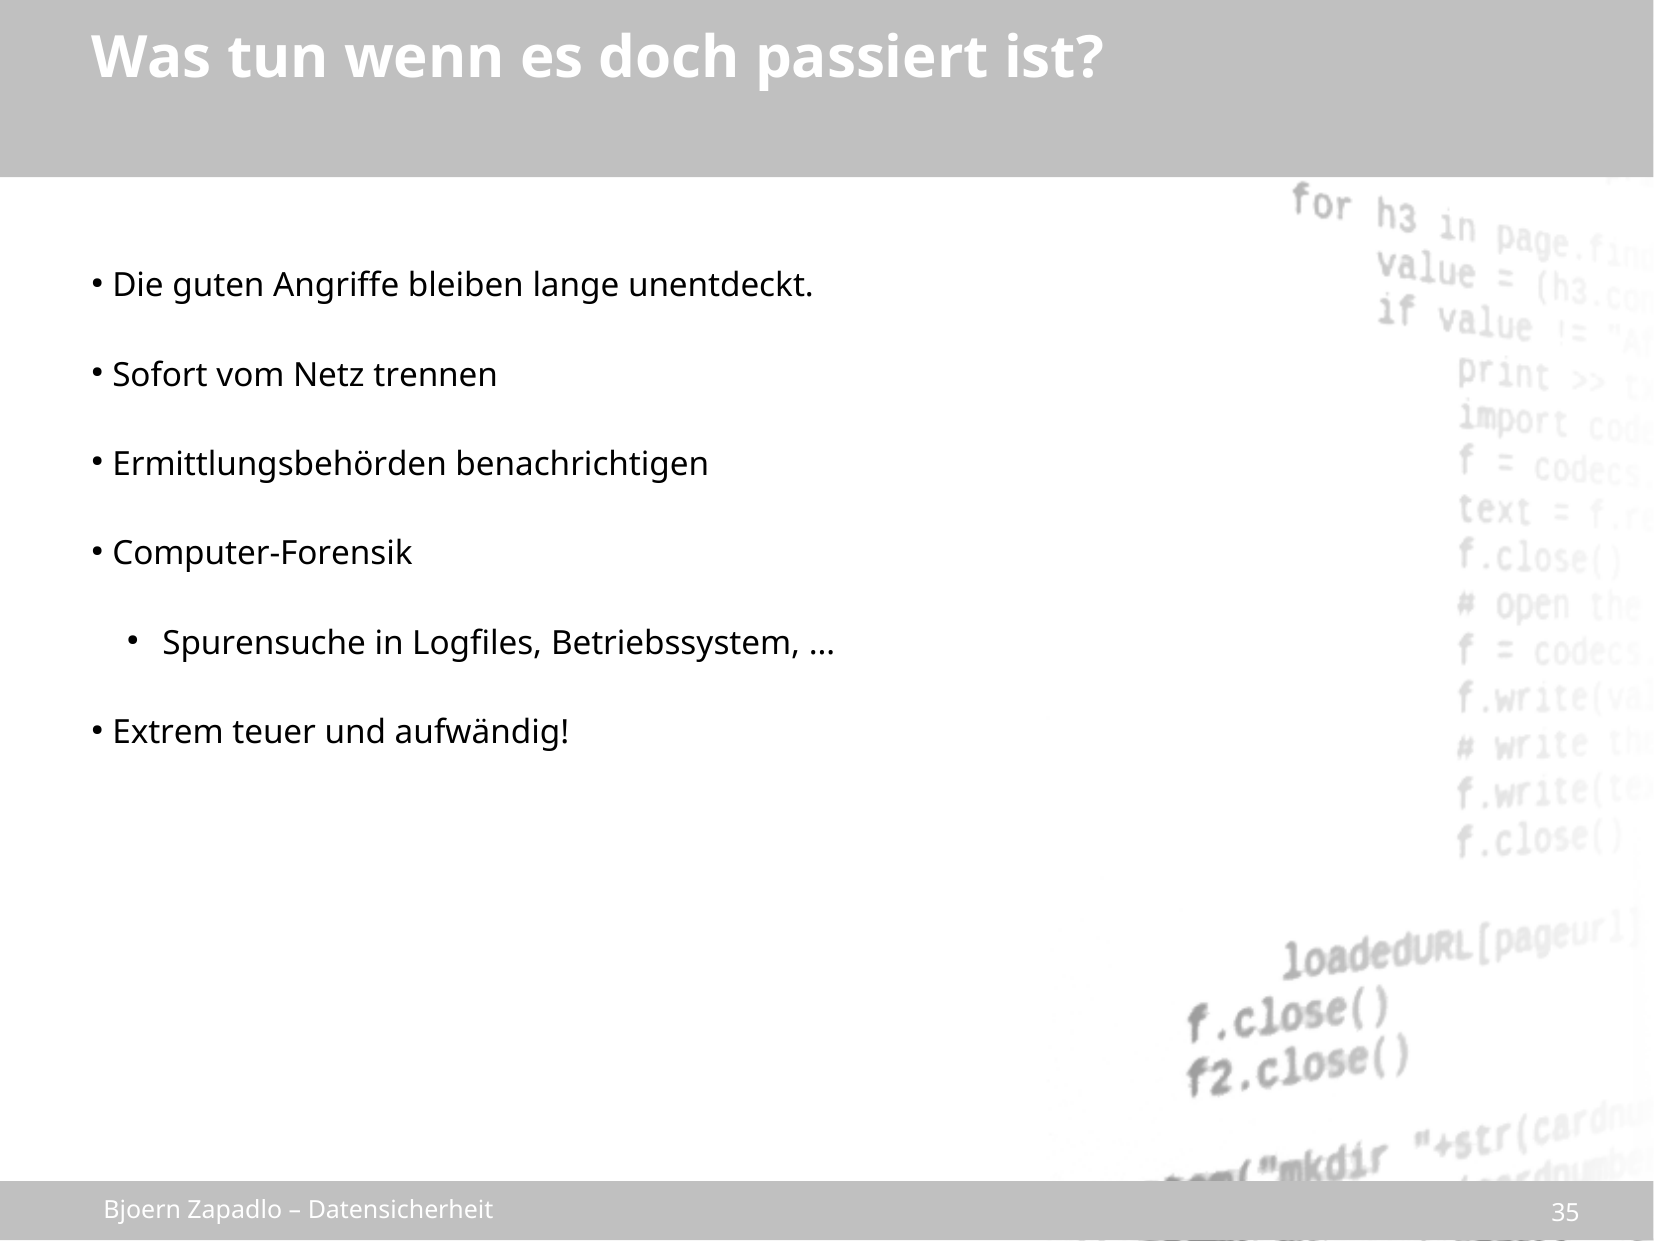

Was tun wenn es doch passiert ist?
 Die guten Angriffe bleiben lange unentdeckt.
 Sofort vom Netz trennen
 Ermittlungsbehörden benachrichtigen
 Computer-Forensik
Spurensuche in Logfiles, Betriebssystem, …
 Extrem teuer und aufwändig!